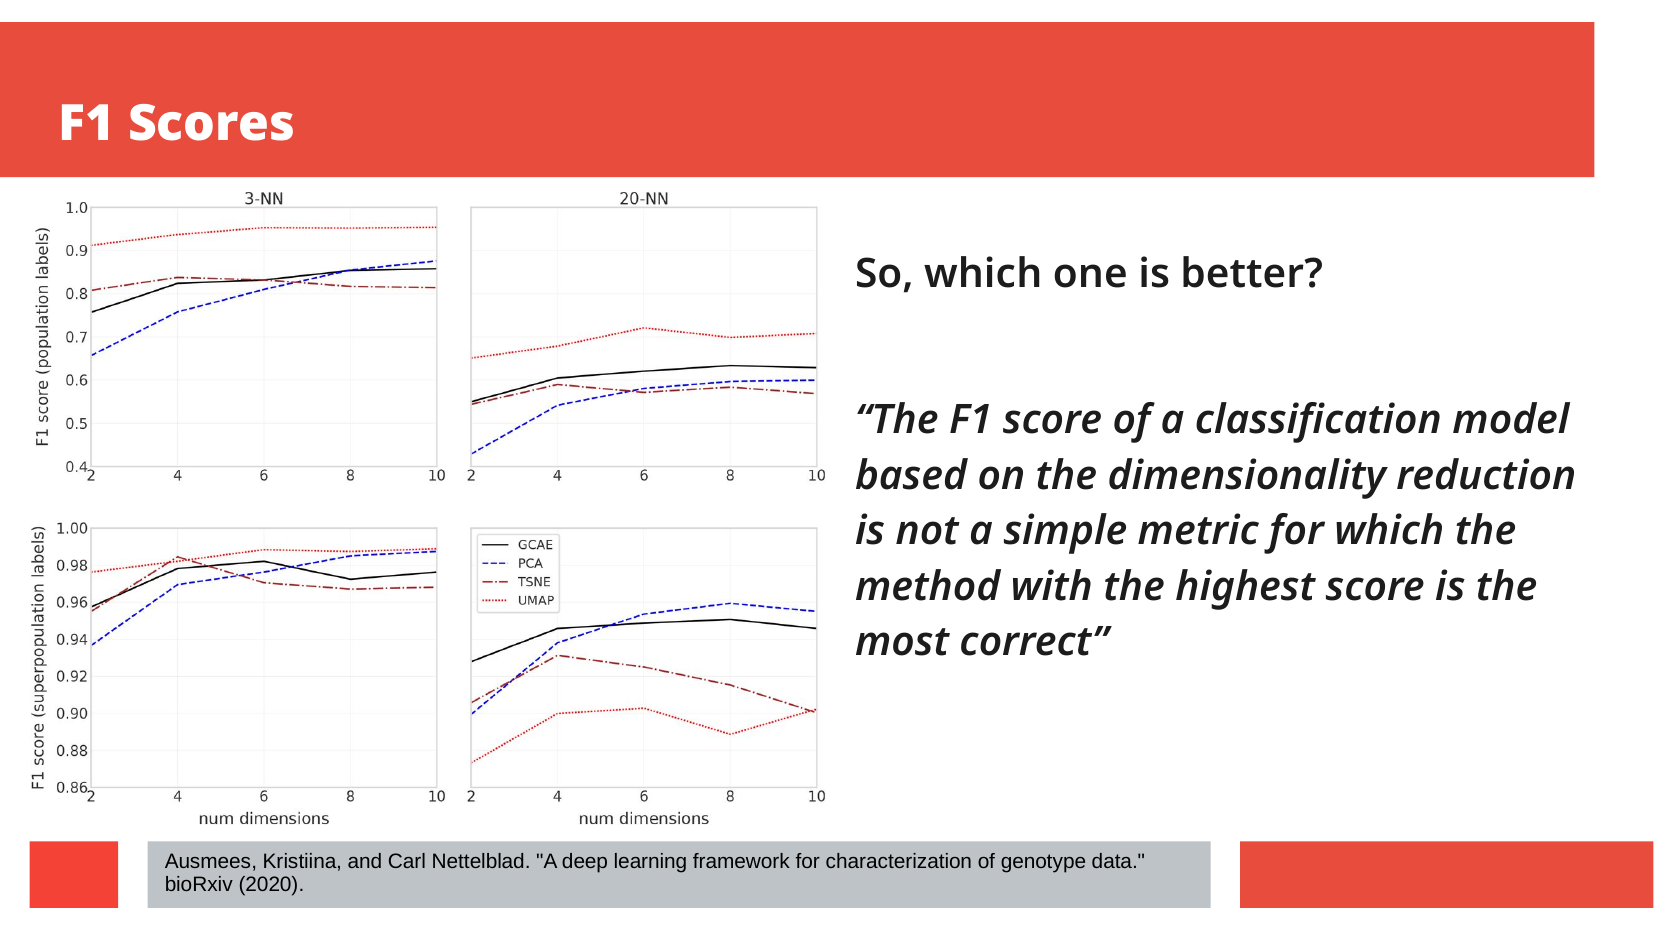

# F1 Scores
So, which one is better?
“The F1 score of a classification model based on the dimensionality reduction is not a simple metric for which the method with the highest score is the most correct”
Ausmees, Kristiina, and Carl Nettelblad. "A deep learning framework for characterization of genotype data." bioRxiv (2020).